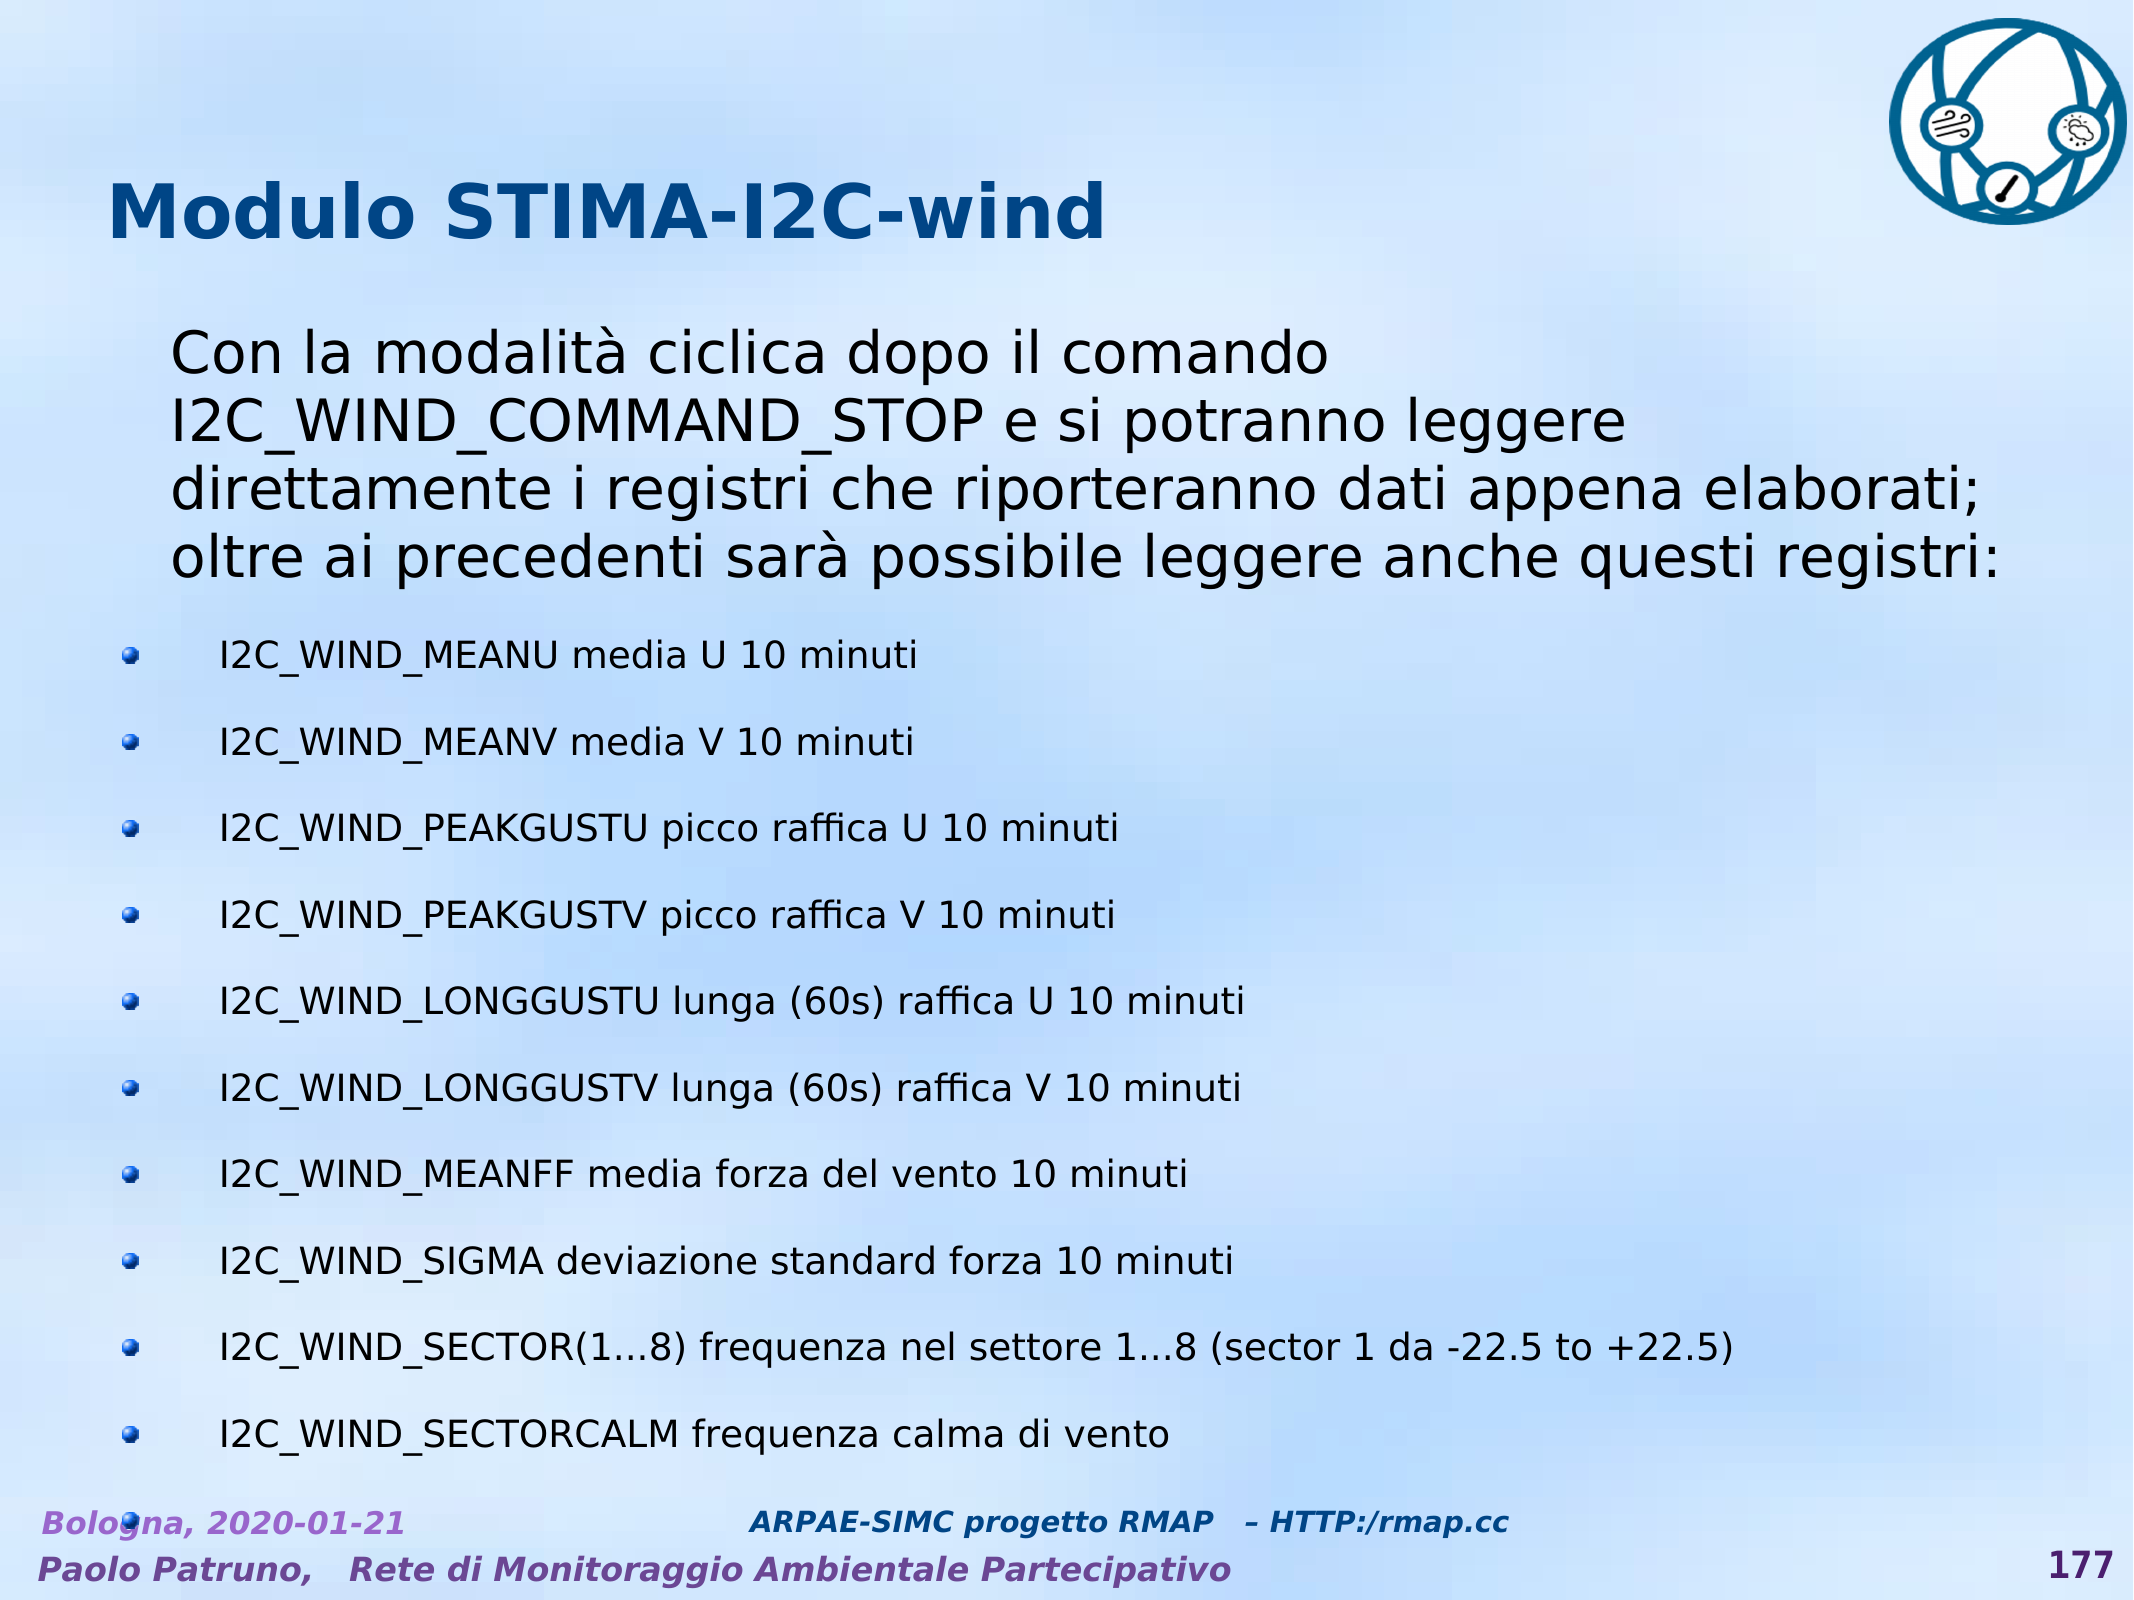

# Modulo STIMA-I2C-wind
Con la modalità ciclica dopo il comando I2C_WIND_COMMAND_STOP e si potranno leggere direttamente i registri che riporteranno dati appena elaborati; oltre ai precedenti sarà possibile leggere anche questi registri:
 I2C_WIND_MEANU media U 10 minuti
 I2C_WIND_MEANV media V 10 minuti
 I2C_WIND_PEAKGUSTU picco raffica U 10 minuti
 I2C_WIND_PEAKGUSTV picco raffica V 10 minuti
 I2C_WIND_LONGGUSTU lunga (60s) raffica U 10 minuti
 I2C_WIND_LONGGUSTV lunga (60s) raffica V 10 minuti
 I2C_WIND_MEANFF media forza del vento 10 minuti
 I2C_WIND_SIGMA deviazione standard forza 10 minuti
 I2C_WIND_SECTOR(1...8) frequenza nel settore 1...8 (sector 1 da -22.5 to +22.5)
 I2C_WIND_SECTORCALM frequenza calma di vento